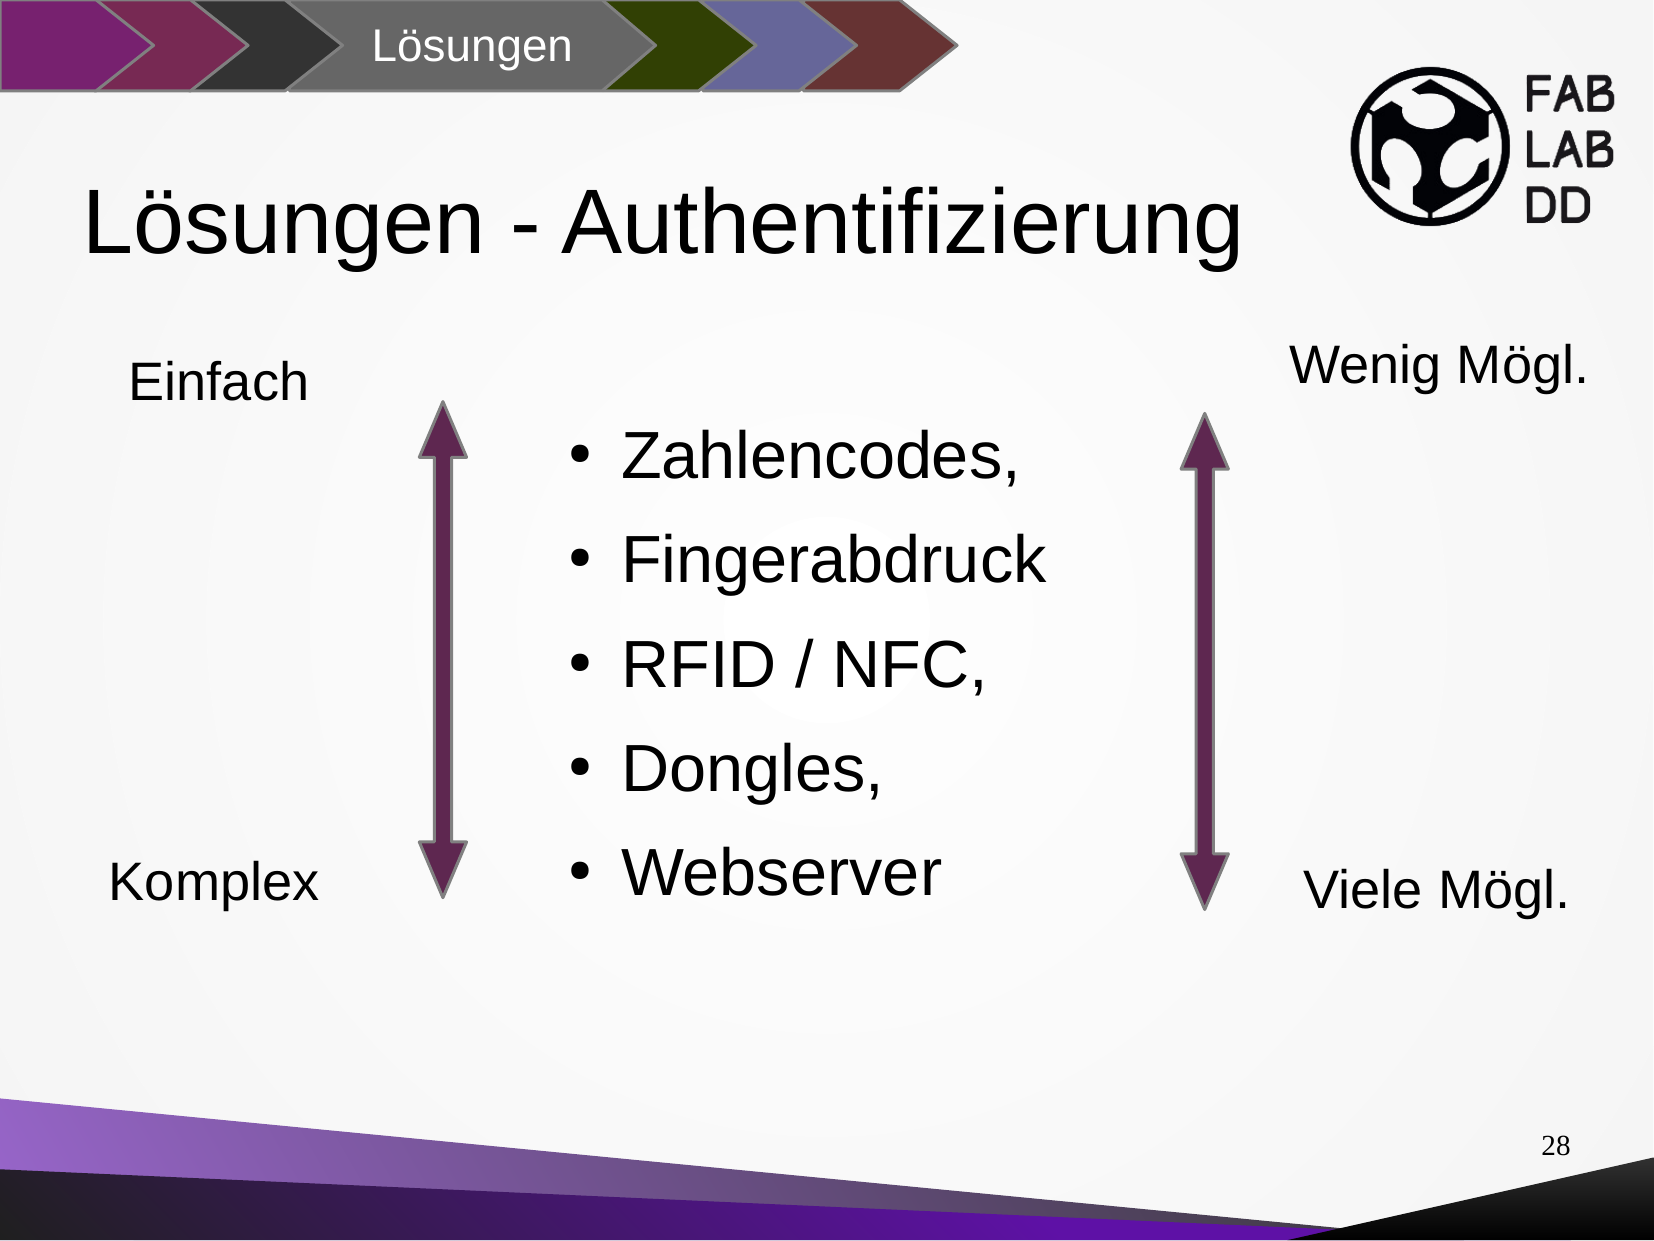

Lösungen
# Lösungen - Authentifizierung
Zahlencodes,
Fingerabdruck
RFID / NFC,
Dongles,
Webserver
Wenig Mögl.
Einfach
Komplex
Viele Mögl.